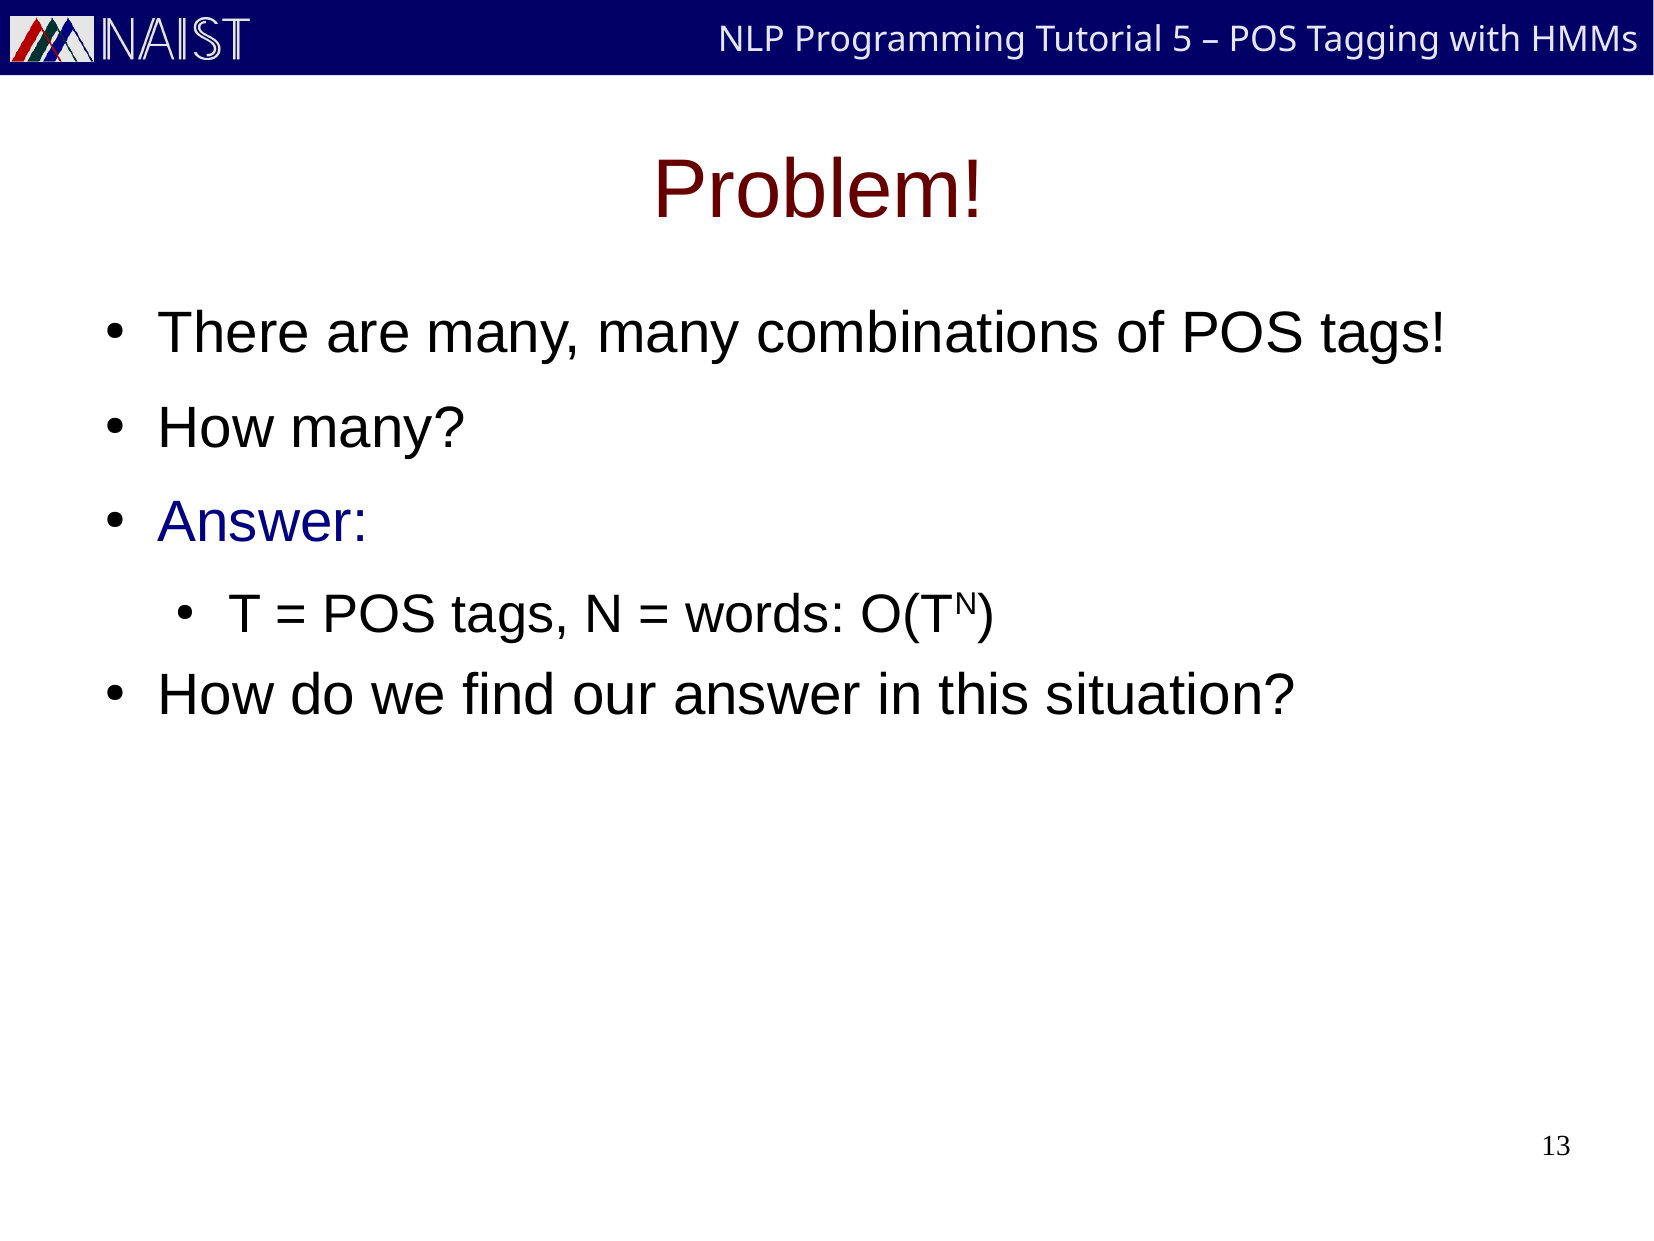

# Problem!
There are many, many combinations of POS tags!
How many?
Answer:
T = POS tags, N = words: O(TN)
How do we find our answer in this situation?
13